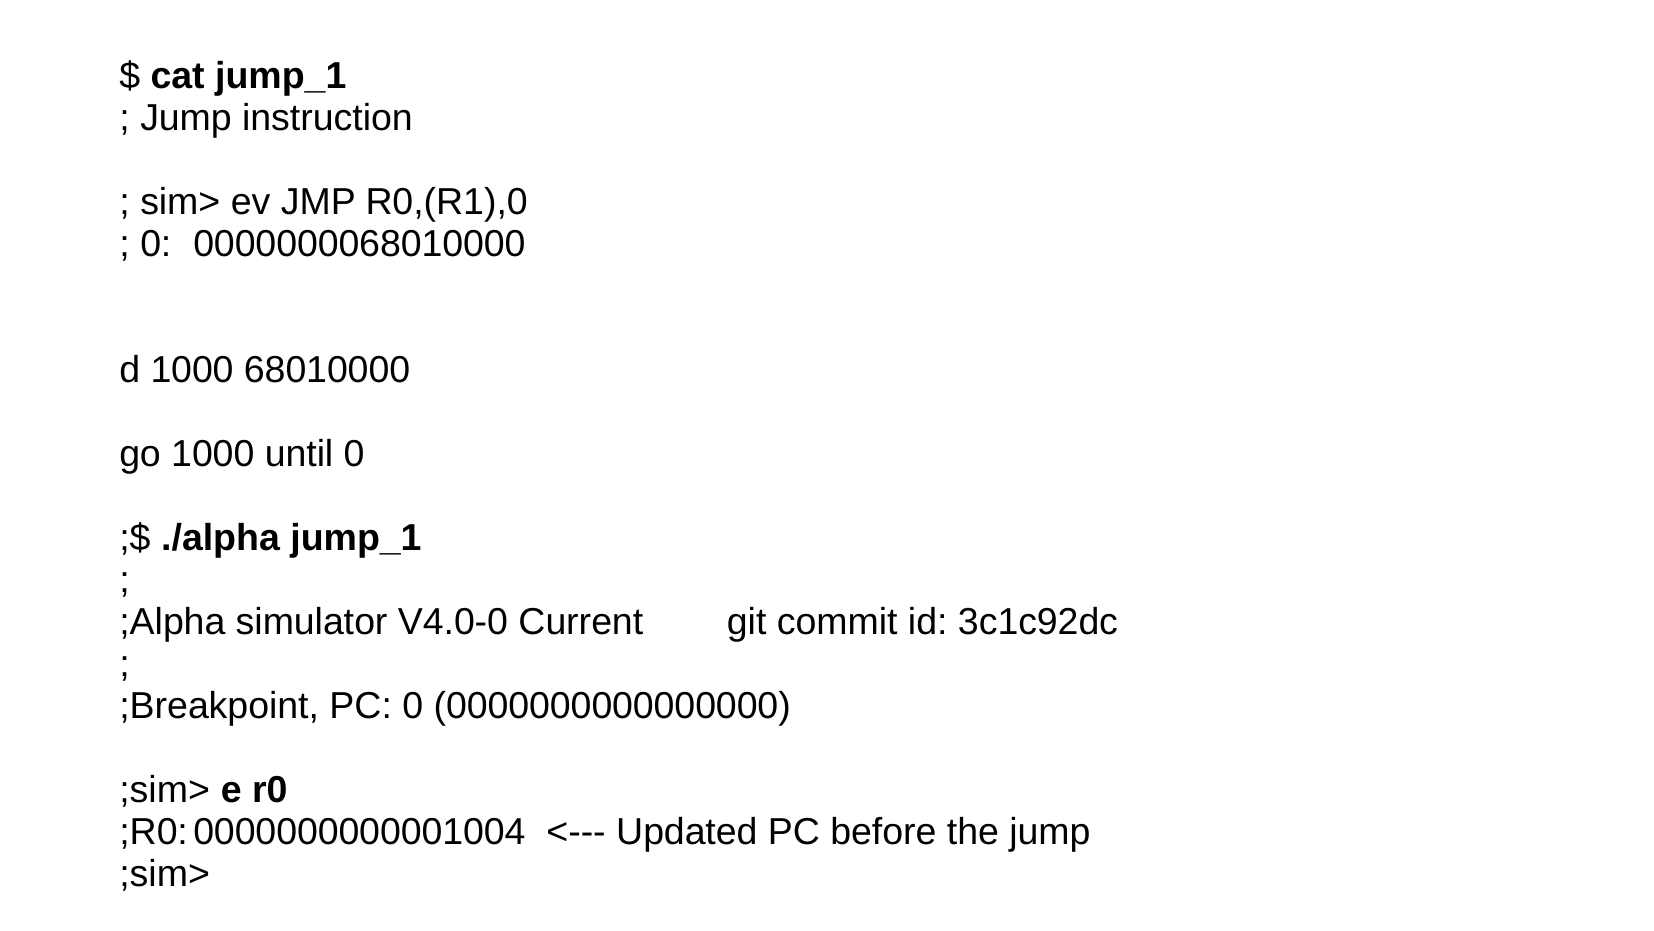

$ cat jump_1
; Jump instruction
; sim> ev JMP R0,(R1),0
; 0:	0000000068010000
d 1000 68010000
go 1000 until 0
;$ ./alpha jump_1
;
;Alpha simulator V4.0-0 Current git commit id: 3c1c92dc
;
;Breakpoint, PC: 0 (0000000000000000)
;sim> e r0
;R0:	0000000000001004 <--- Updated PC before the jump
;sim>